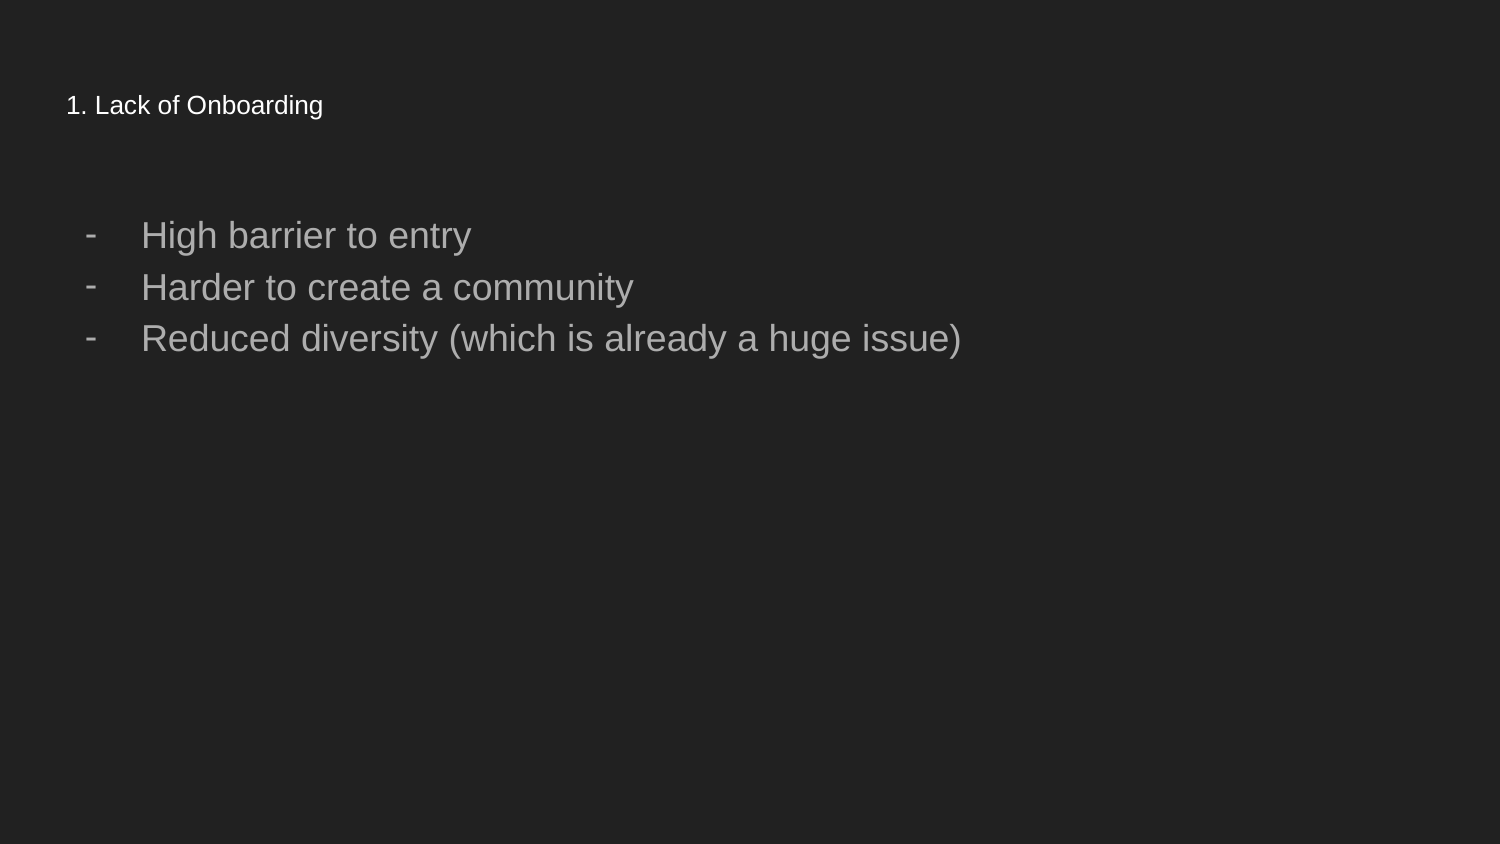

# 1. Lack of Onboarding
High barrier to entry
Harder to create a community
Reduced diversity (which is already a huge issue)